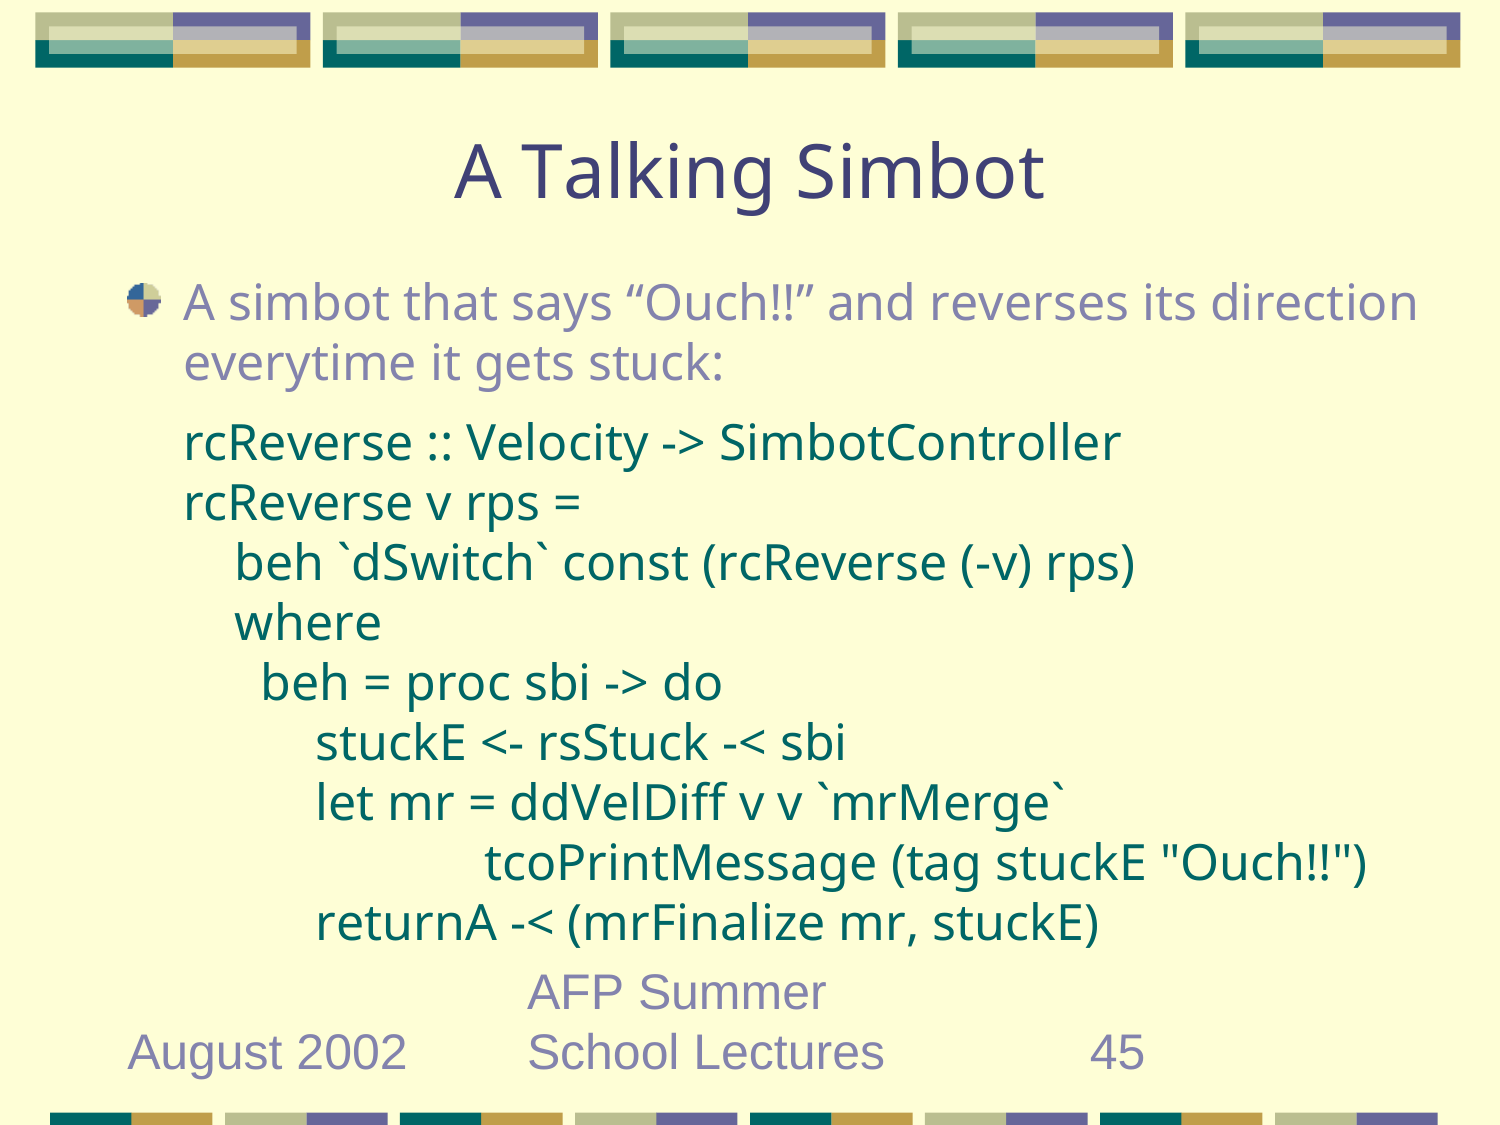

# A Talking Simbot
A simbot that says “Ouch!!” and reverses its direction everytime it gets stuck:
rcReverse :: Velocity -> SimbotController
rcReverse v rps =
 beh `dSwitch` const (rcReverse (-v) rps)
 where
 beh = proc sbi -> do
	 stuckE <- rsStuck -< sbi
	 let mr = ddVelDiff v v `mrMerge`
	 tcoPrintMessage (tag stuckE "Ouch!!")
	 returnA -< (mrFinalize mr, stuckE)‏
August 2002
45